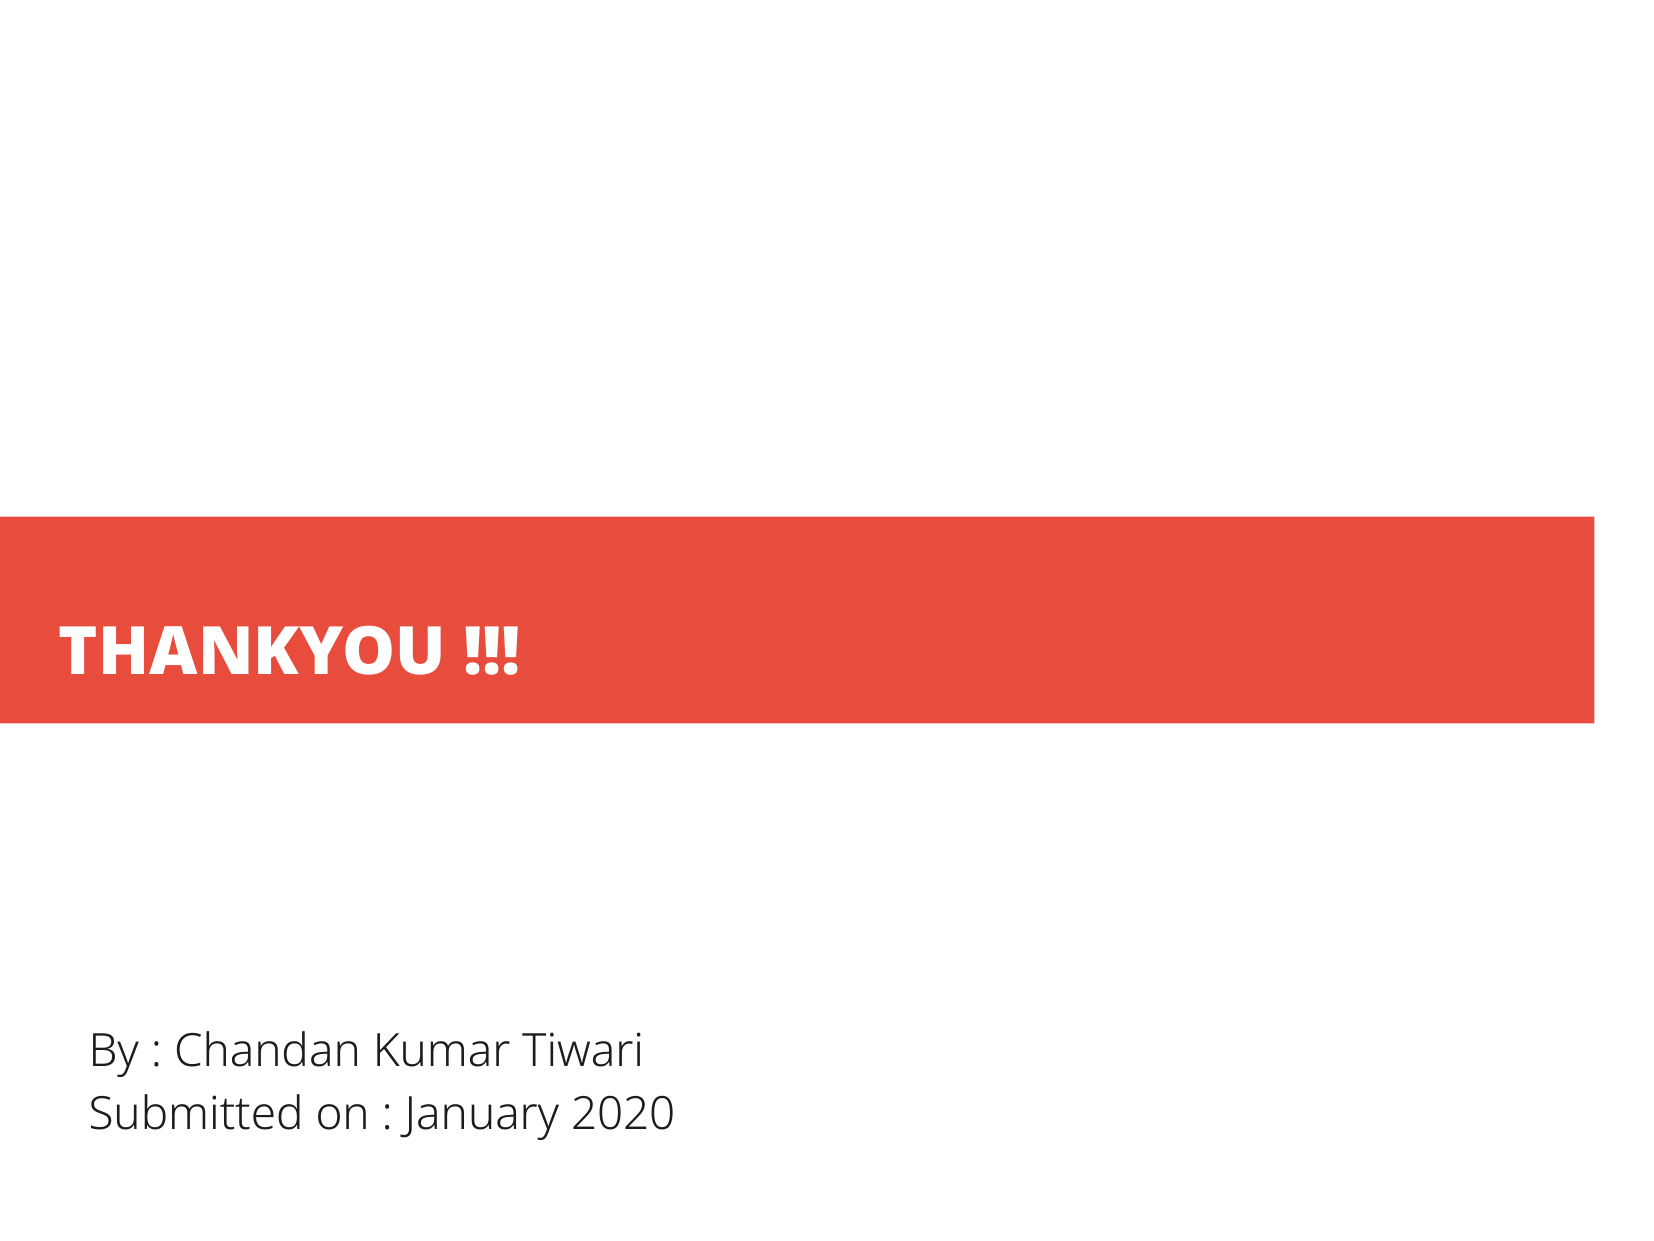

# THANKYOU !!!
By : Chandan Kumar Tiwari
Submitted on : January 2020